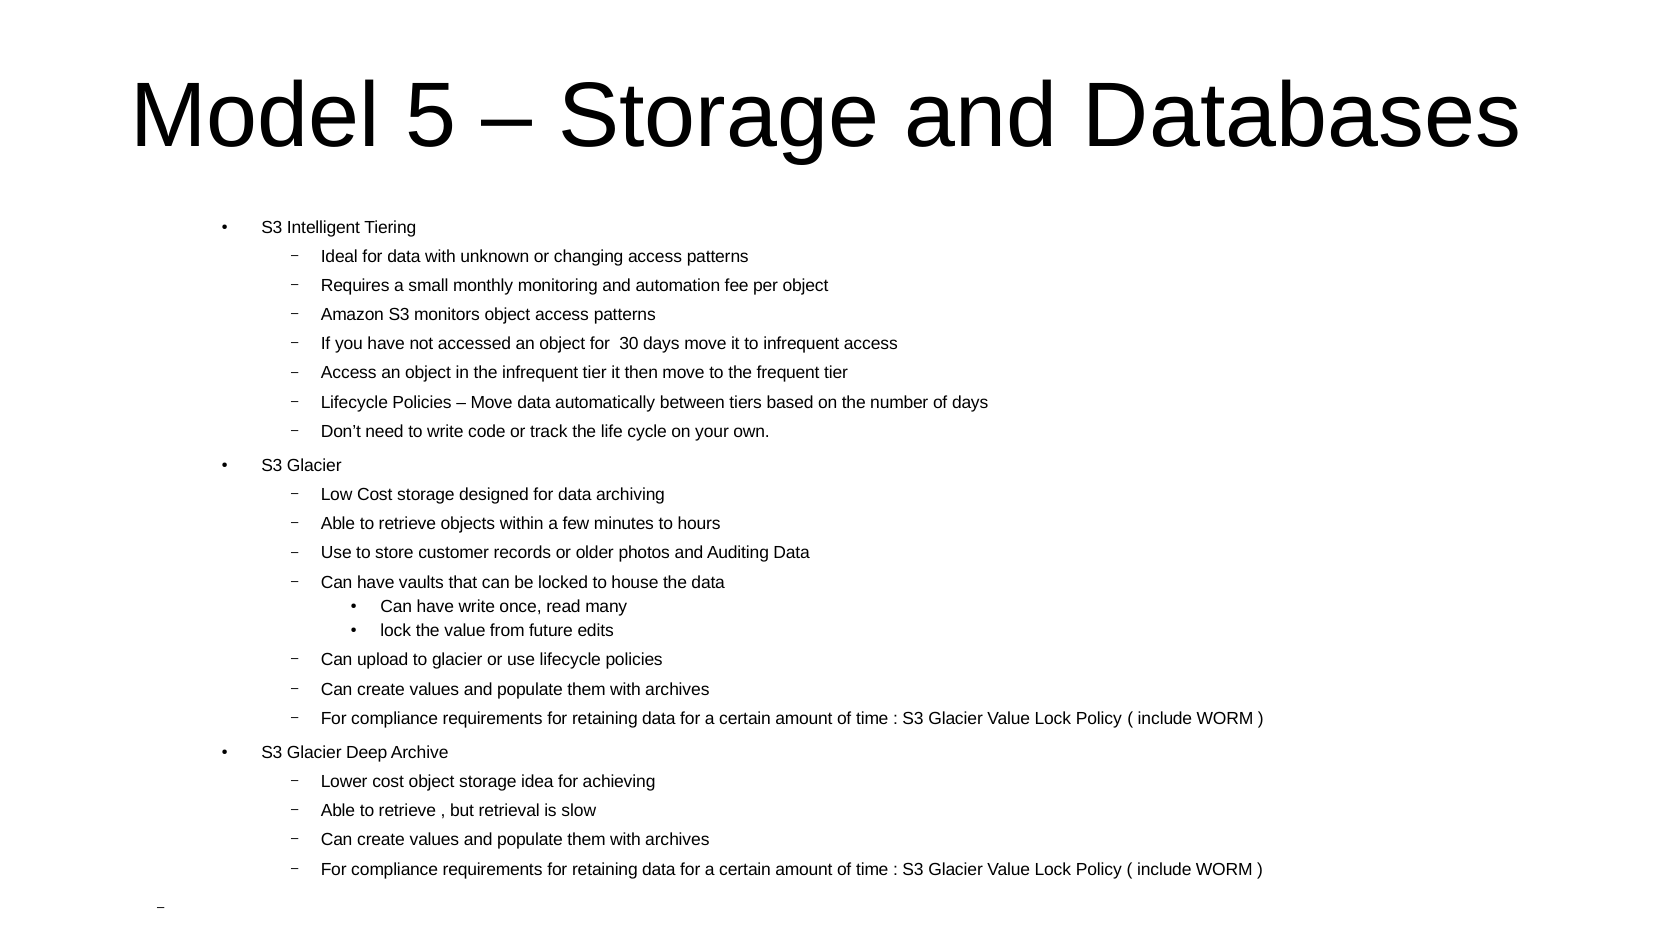

# Model 5 – Storage and Databases
S3 Intelligent Tiering
Ideal for data with unknown or changing access patterns
Requires a small monthly monitoring and automation fee per object
Amazon S3 monitors object access patterns
If you have not accessed an object for 30 days move it to infrequent access
Access an object in the infrequent tier it then move to the frequent tier
Lifecycle Policies – Move data automatically between tiers based on the number of days
Don’t need to write code or track the life cycle on your own.
S3 Glacier
Low Cost storage designed for data archiving
Able to retrieve objects within a few minutes to hours
Use to store customer records or older photos and Auditing Data
Can have vaults that can be locked to house the data
Can have write once, read many
lock the value from future edits
Can upload to glacier or use lifecycle policies
Can create values and populate them with archives
For compliance requirements for retaining data for a certain amount of time : S3 Glacier Value Lock Policy ( include WORM )
S3 Glacier Deep Archive
Lower cost object storage idea for achieving
Able to retrieve , but retrieval is slow
Can create values and populate them with archives
For compliance requirements for retaining data for a certain amount of time : S3 Glacier Value Lock Policy ( include WORM )